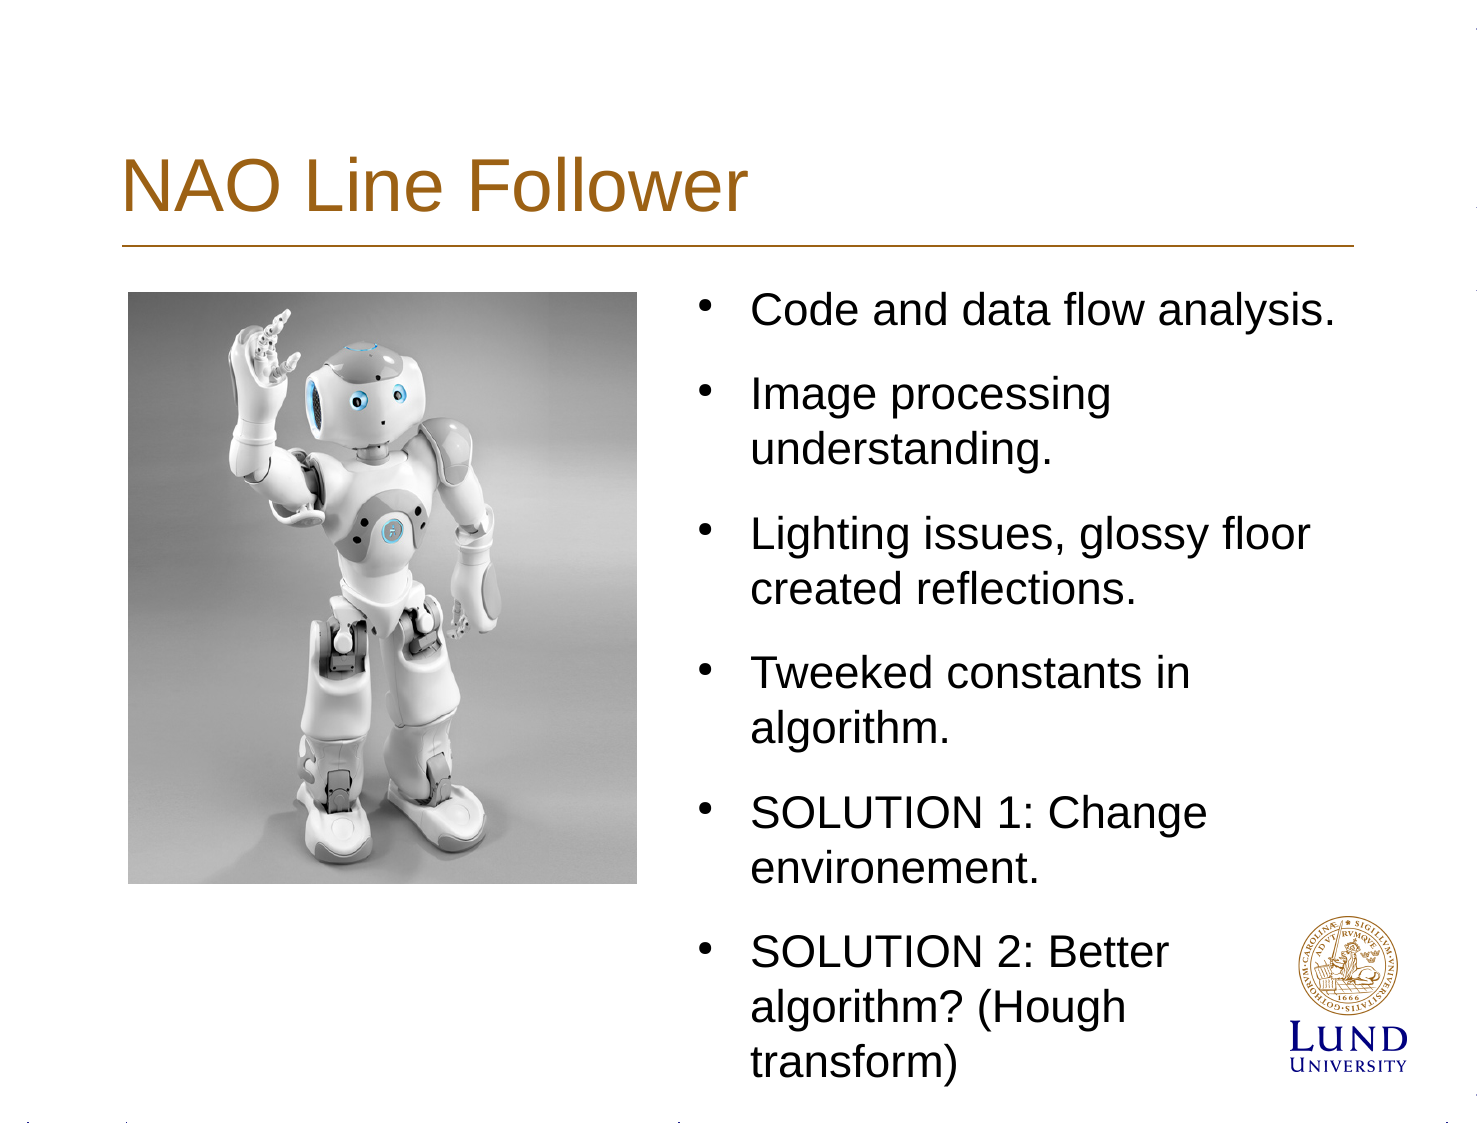

# NAO Line Follower
Code and data flow analysis.
Image processing understanding.
Lighting issues, glossy floor created reflections.
Tweeked constants in algorithm.
SOLUTION 1: Change environement.
SOLUTION 2: Better algorithm? (Hough transform)